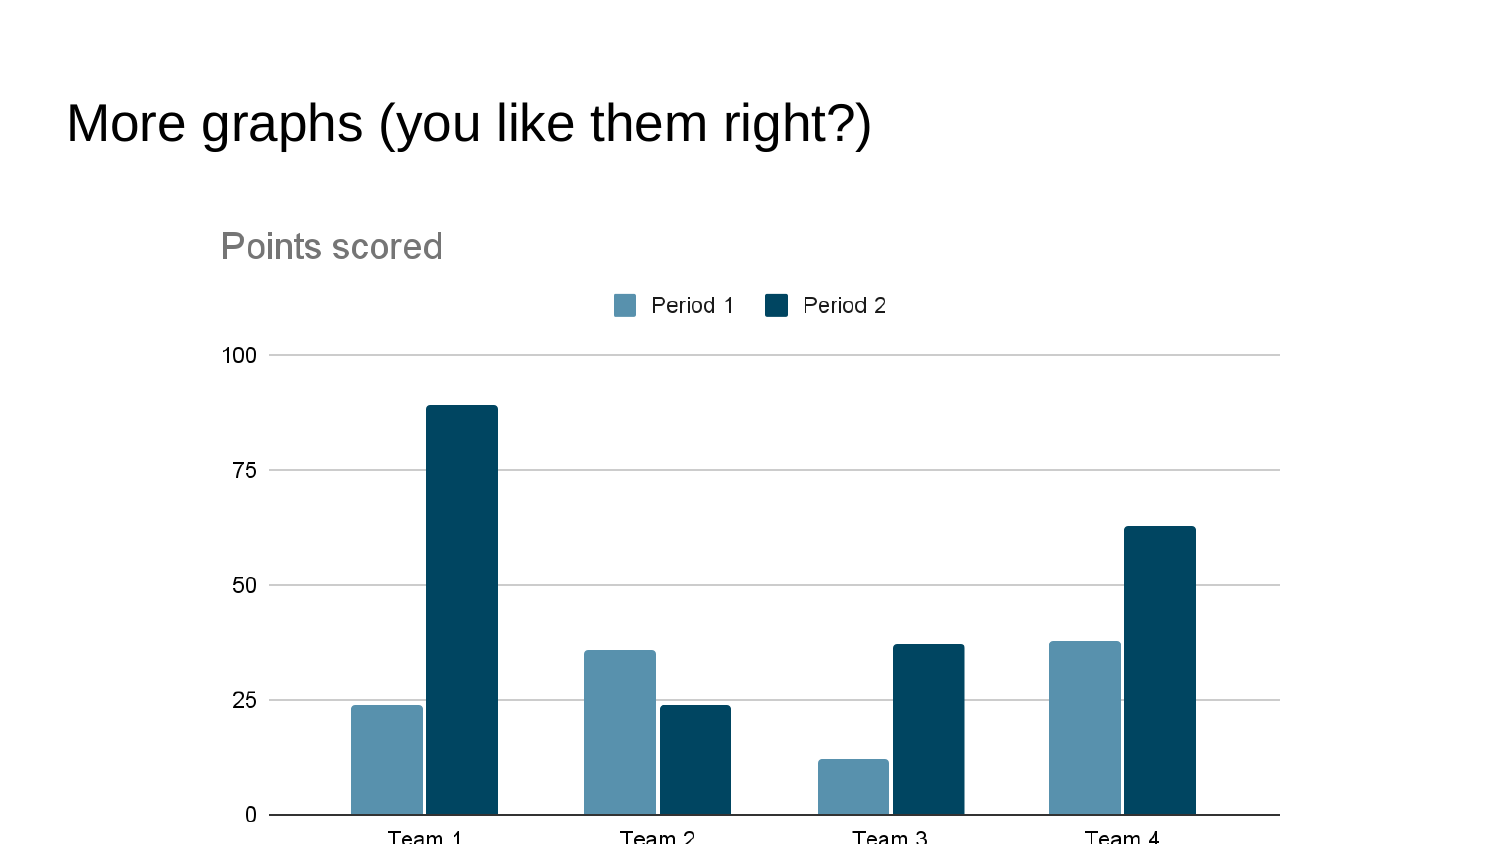

# More graphs (you like them right?)